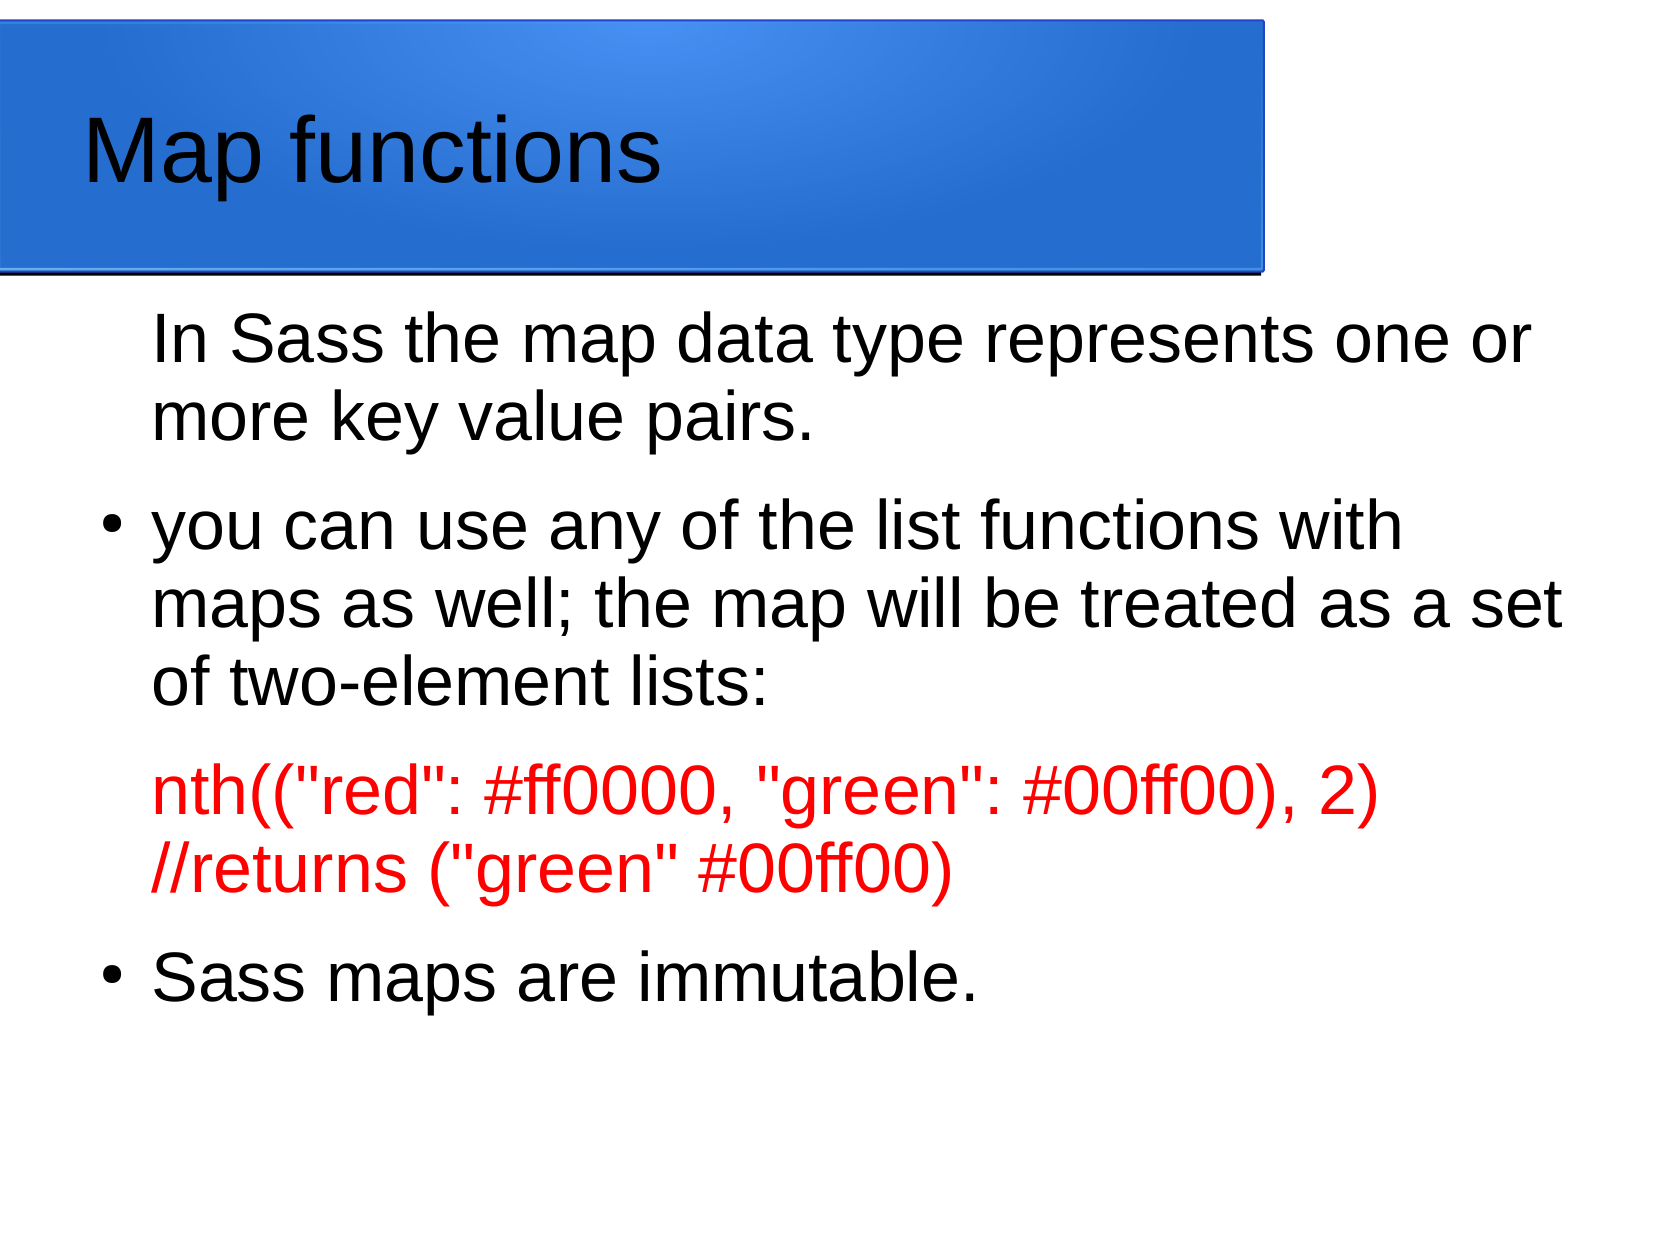

# Map functions
In Sass the map data type represents one or more key value pairs.
you can use any of the list functions with maps as well; the map will be treated as a set of two-element lists:
nth(("red": #ff0000, "green": #00ff00), 2) //returns ("green" #00ff00)
Sass maps are immutable.